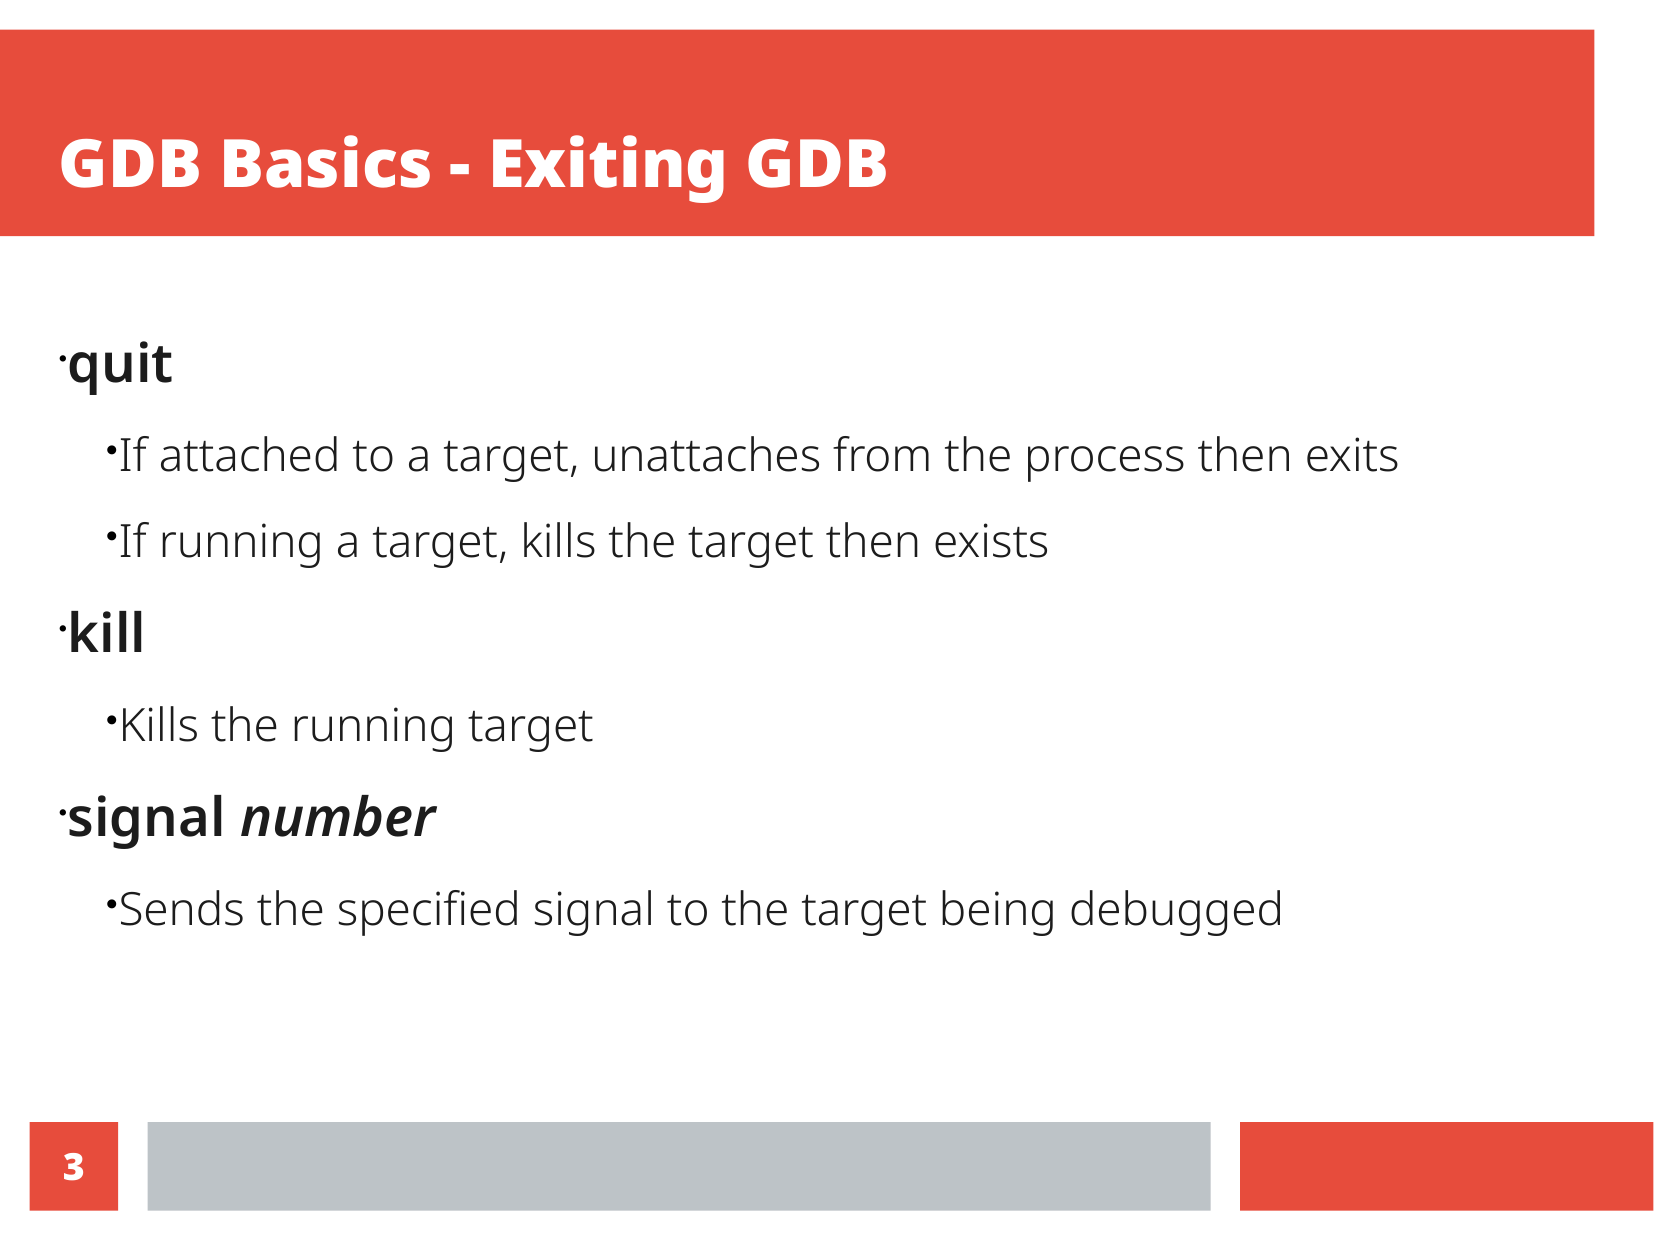

# GDB Basics - Exiting GDB
quit
If attached to a target, unattaches from the process then exits
If running a target, kills the target then exists
kill
Kills the running target
signal number
Sends the specified signal to the target being debugged
3